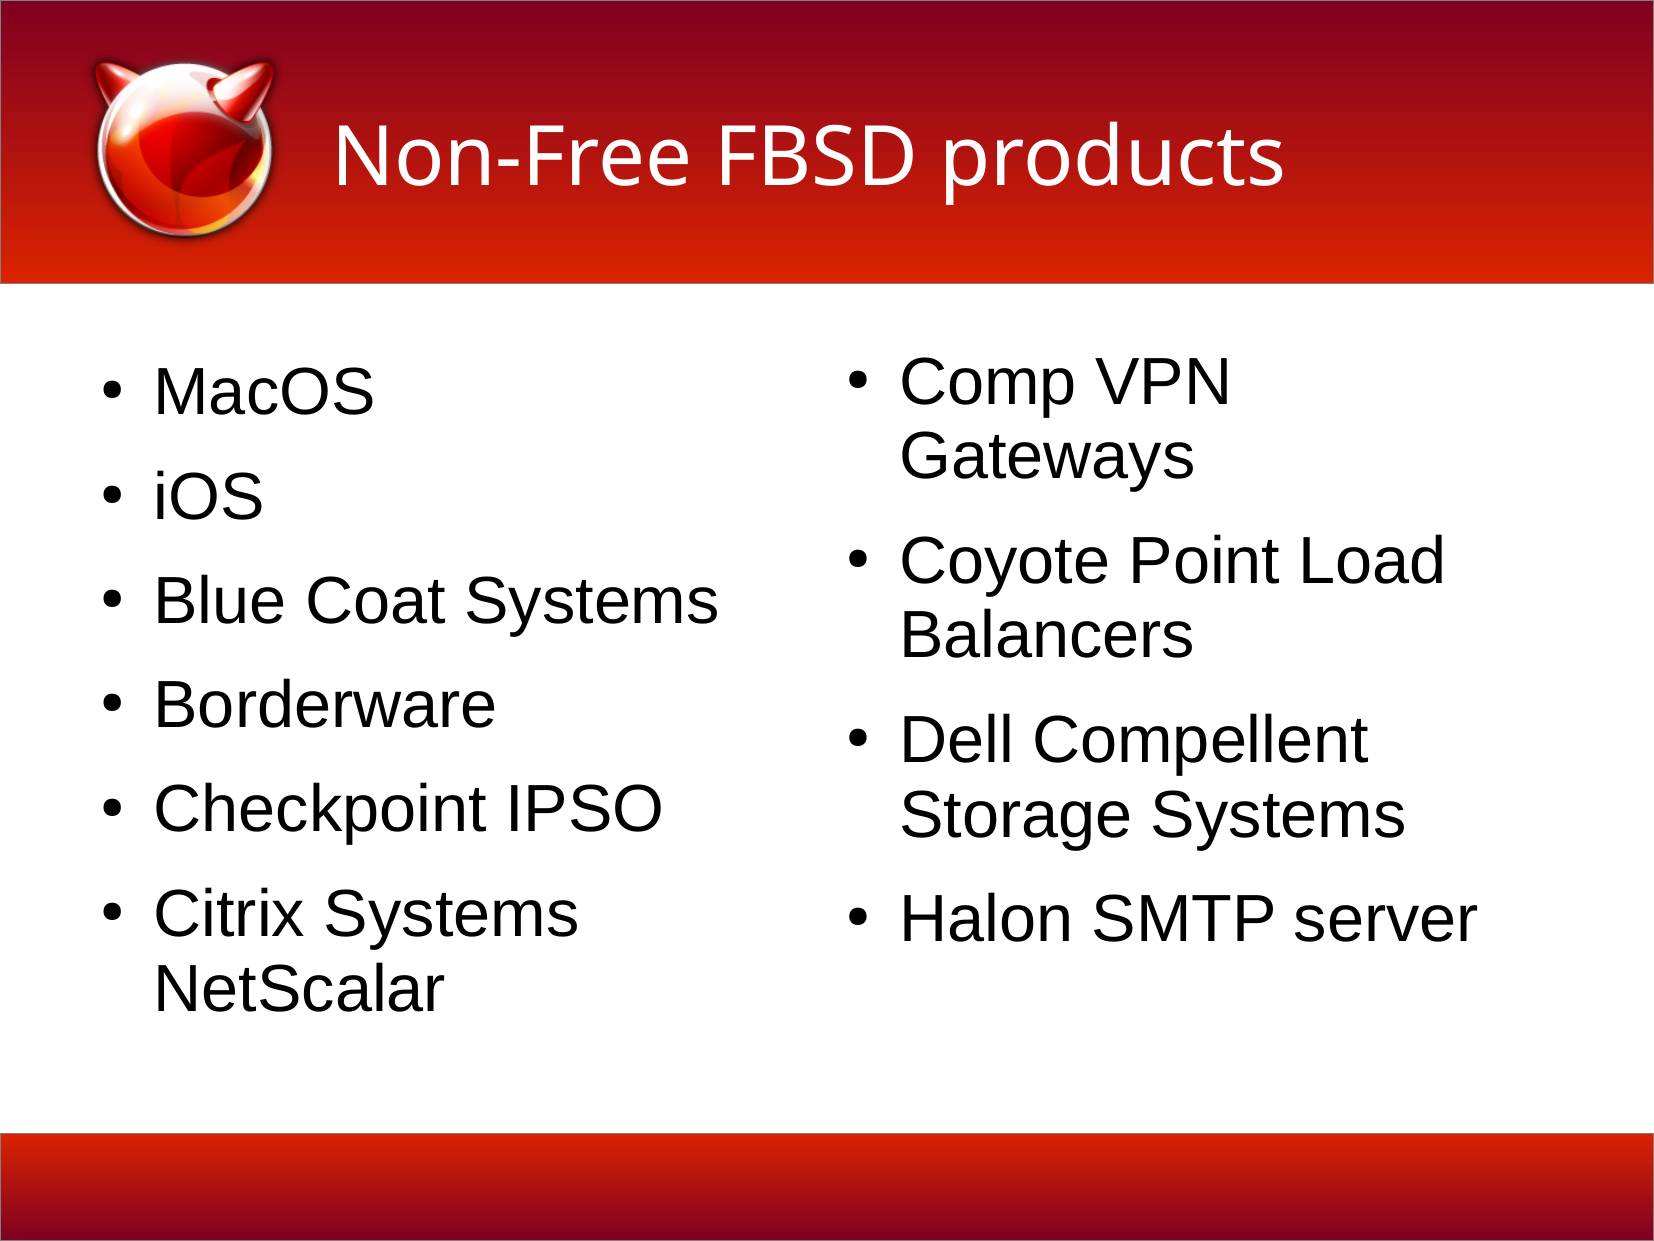

# Non-Free FBSD products
Comp VPN Gateways
Coyote Point Load Balancers
Dell Compellent Storage Systems
Halon SMTP server
MacOS
iOS
Blue Coat Systems
Borderware
Checkpoint IPSO
Citrix Systems NetScalar